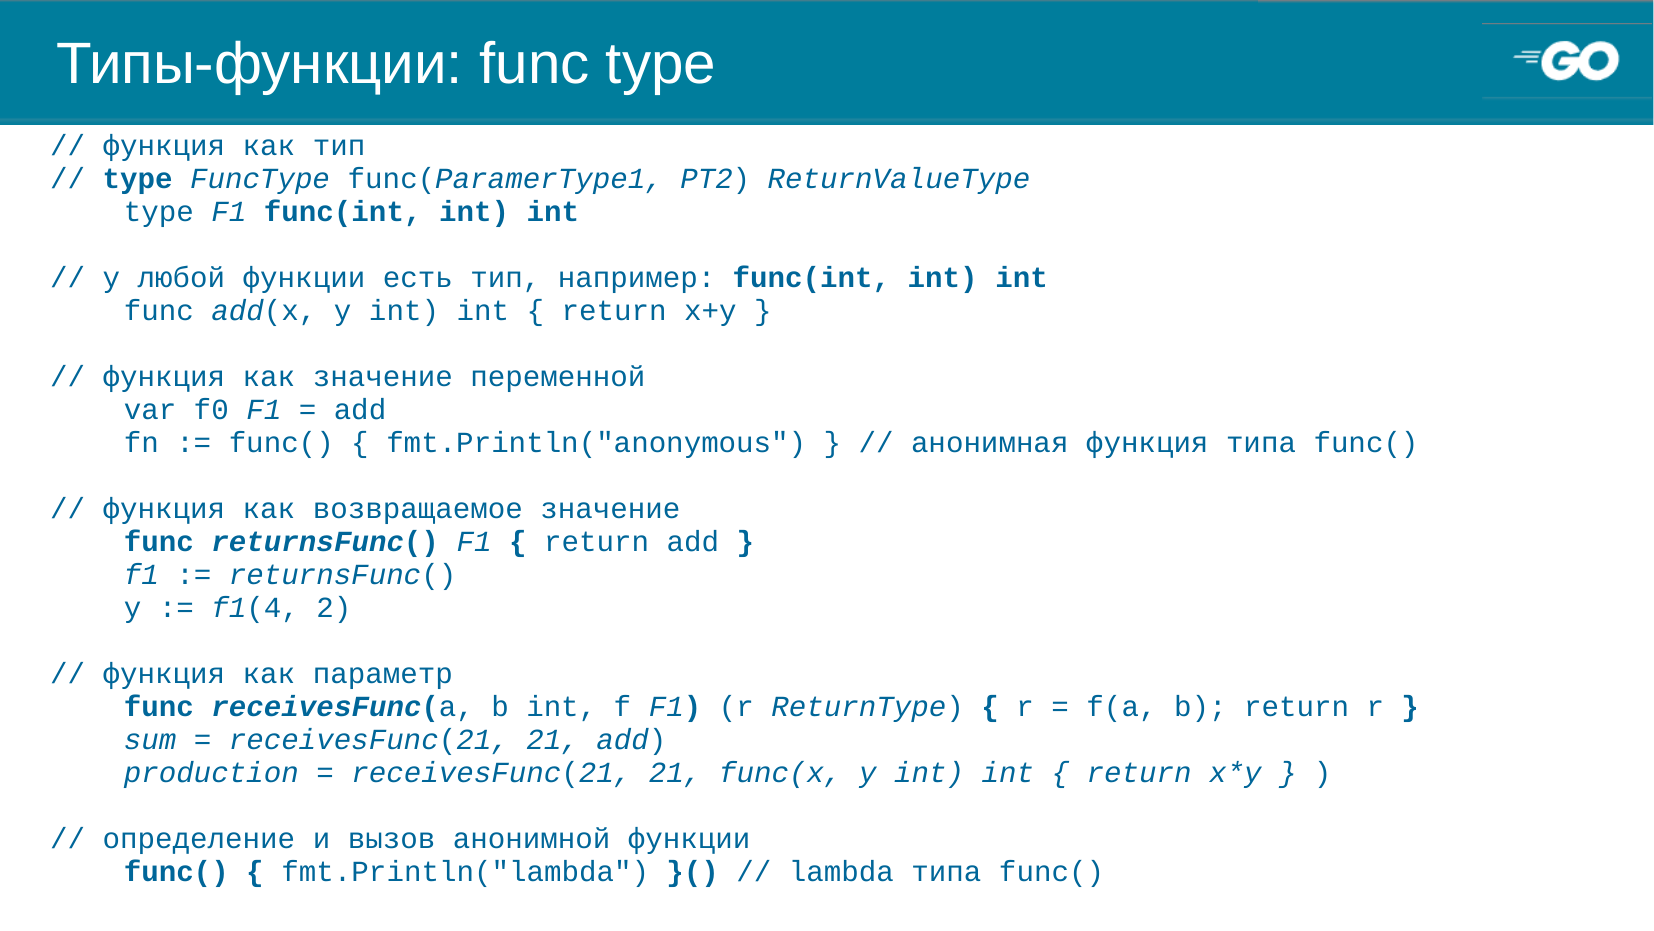

Типы-функции: func type
// функция как тип
// type FuncType func(ParamerType1, PT2) ReturnValueType
	type F1 func(int, int) int
// у любой функции есть тип, например: func(int, int) int
	func add(x, y int) int { return x+y }
// функция как значение переменной
	var f0 F1 = add
	fn := func() { fmt.Println("anonymous") } // анонимная функция типа func()
// функция как возвращаемое значение
	func returnsFunc() F1 { return add }
	f1 := returnsFunc()
	y := f1(4, 2)
// функция как параметр
	func receivesFunc(a, b int, f F1) (r ReturnType) { r = f(a, b); return r }
	sum = receivesFunc(21, 21, add)
	production = receivesFunc(21, 21, func(x, y int) int { return x*y } )
// определение и вызов анонимной функции
	func() { fmt.Println("lambda") }() // lambda типа func()